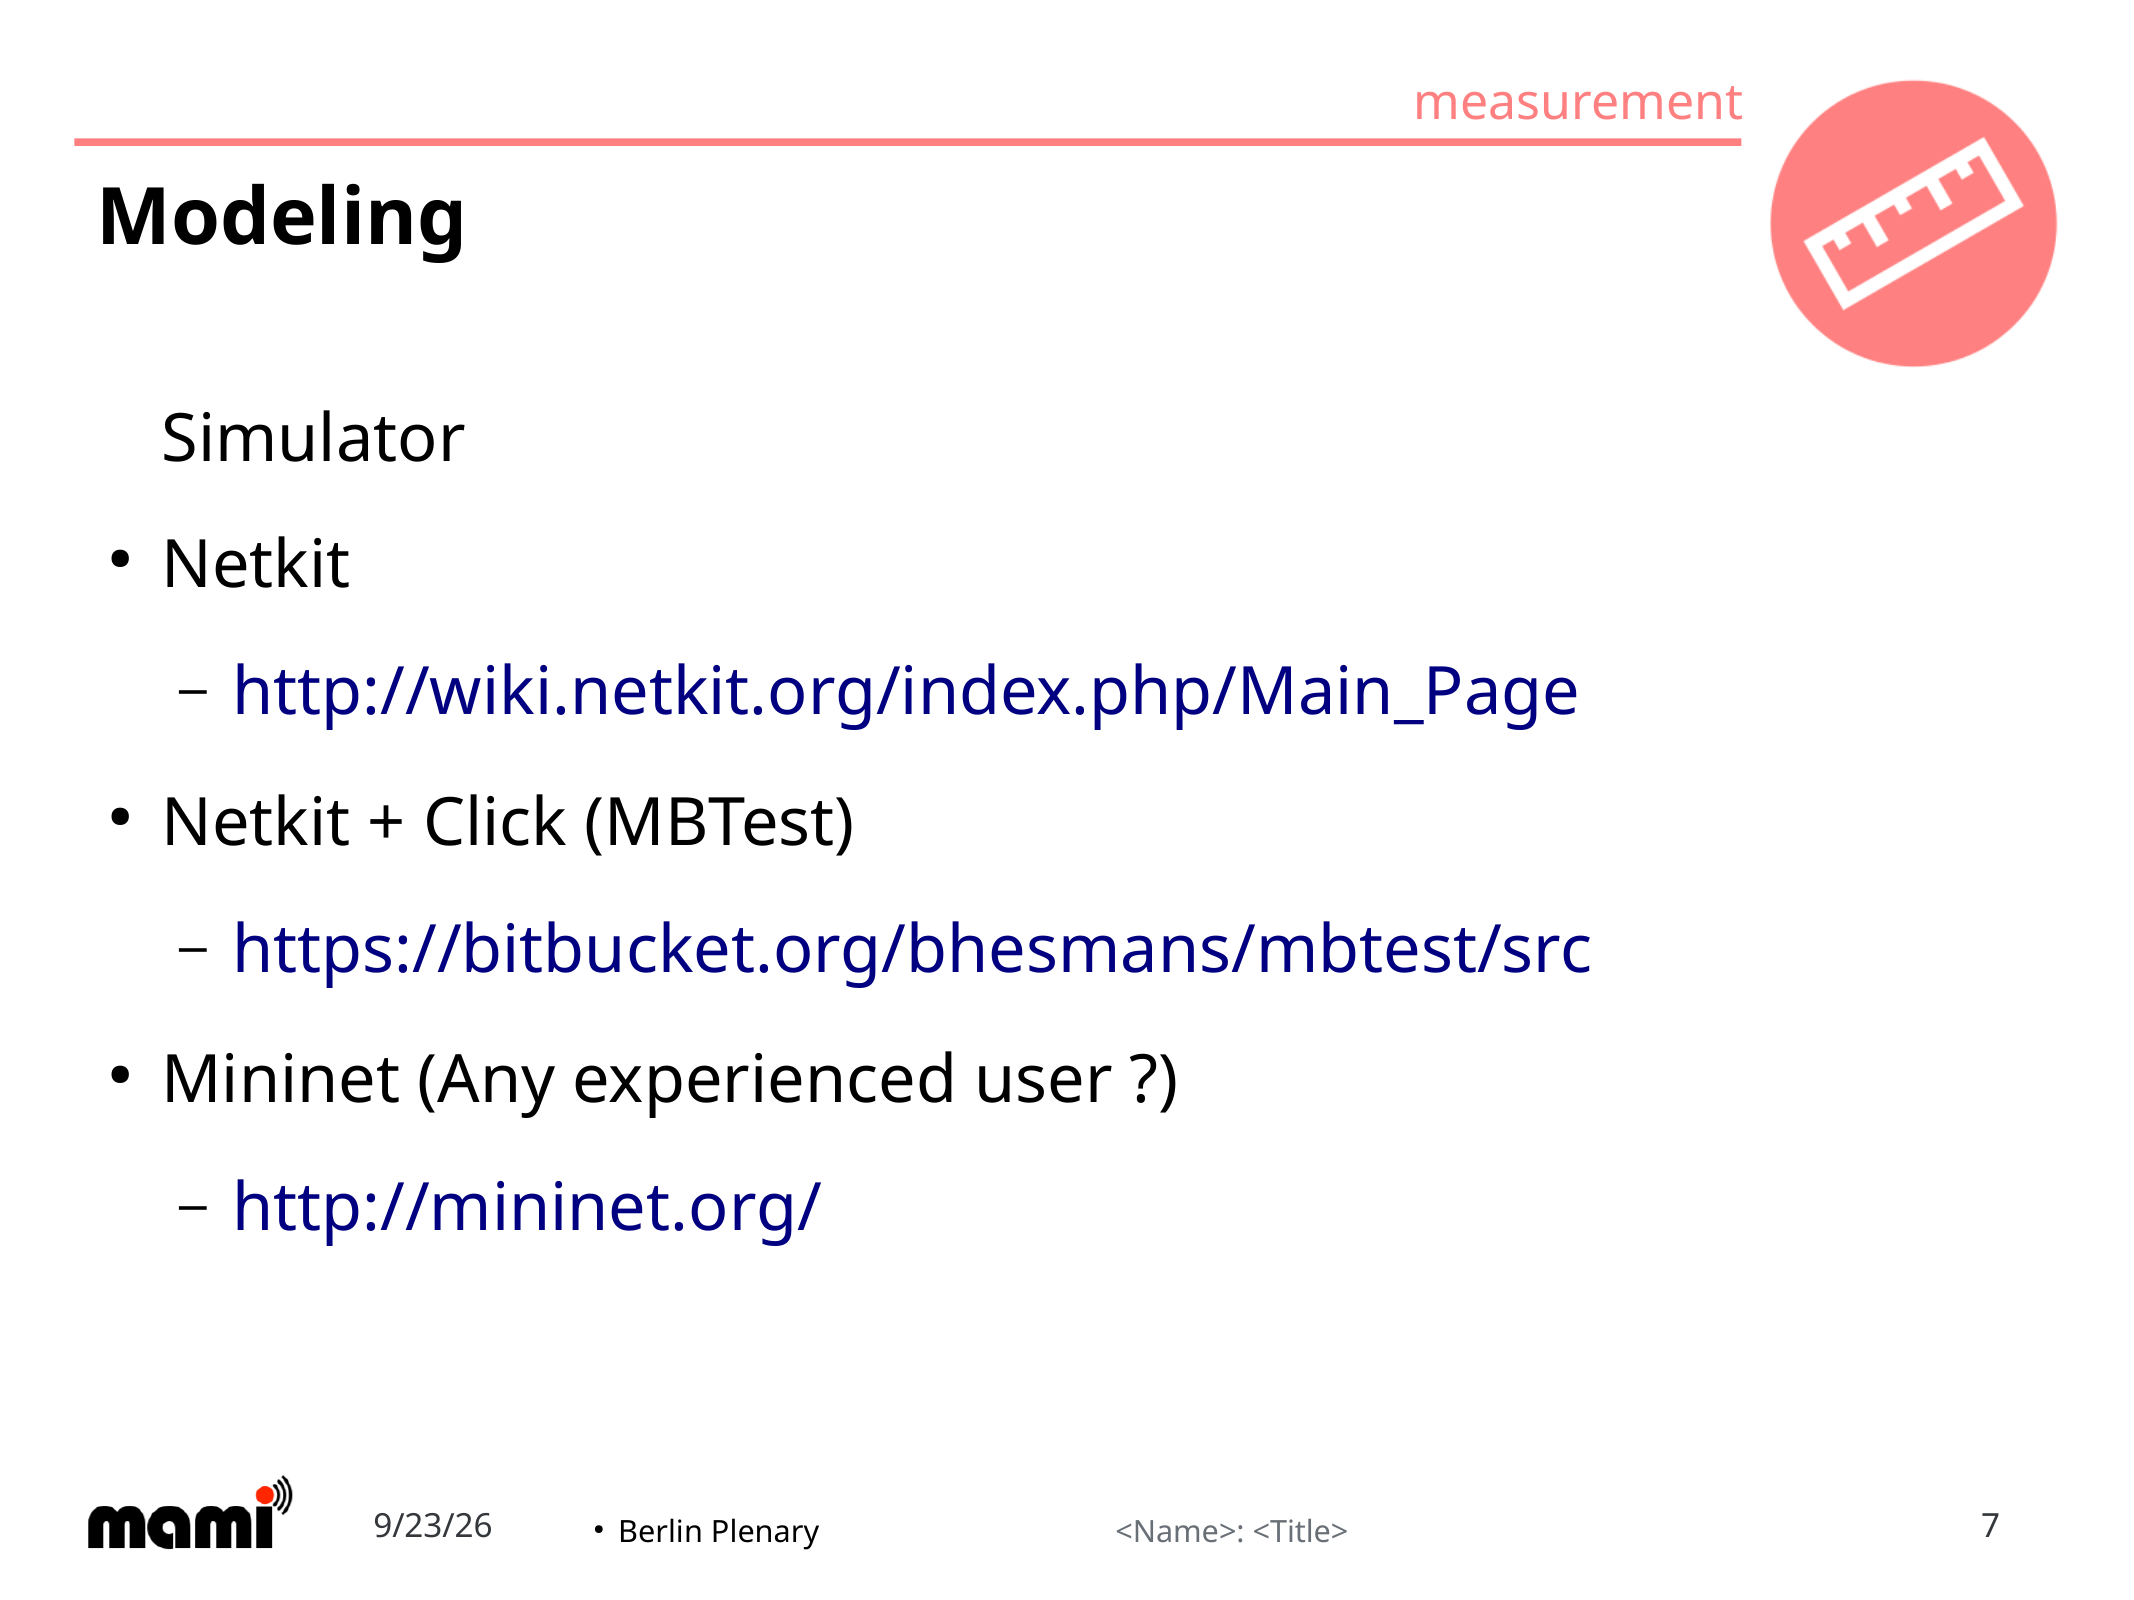

# Modeling
Simulator
Netkit
http://wiki.netkit.org/index.php/Main_Page
Netkit + Click (MBTest)
https://bitbucket.org/bhesmans/mbtest/src
Mininet (Any experienced user ?)
http://mininet.org/
Berlin Plenary